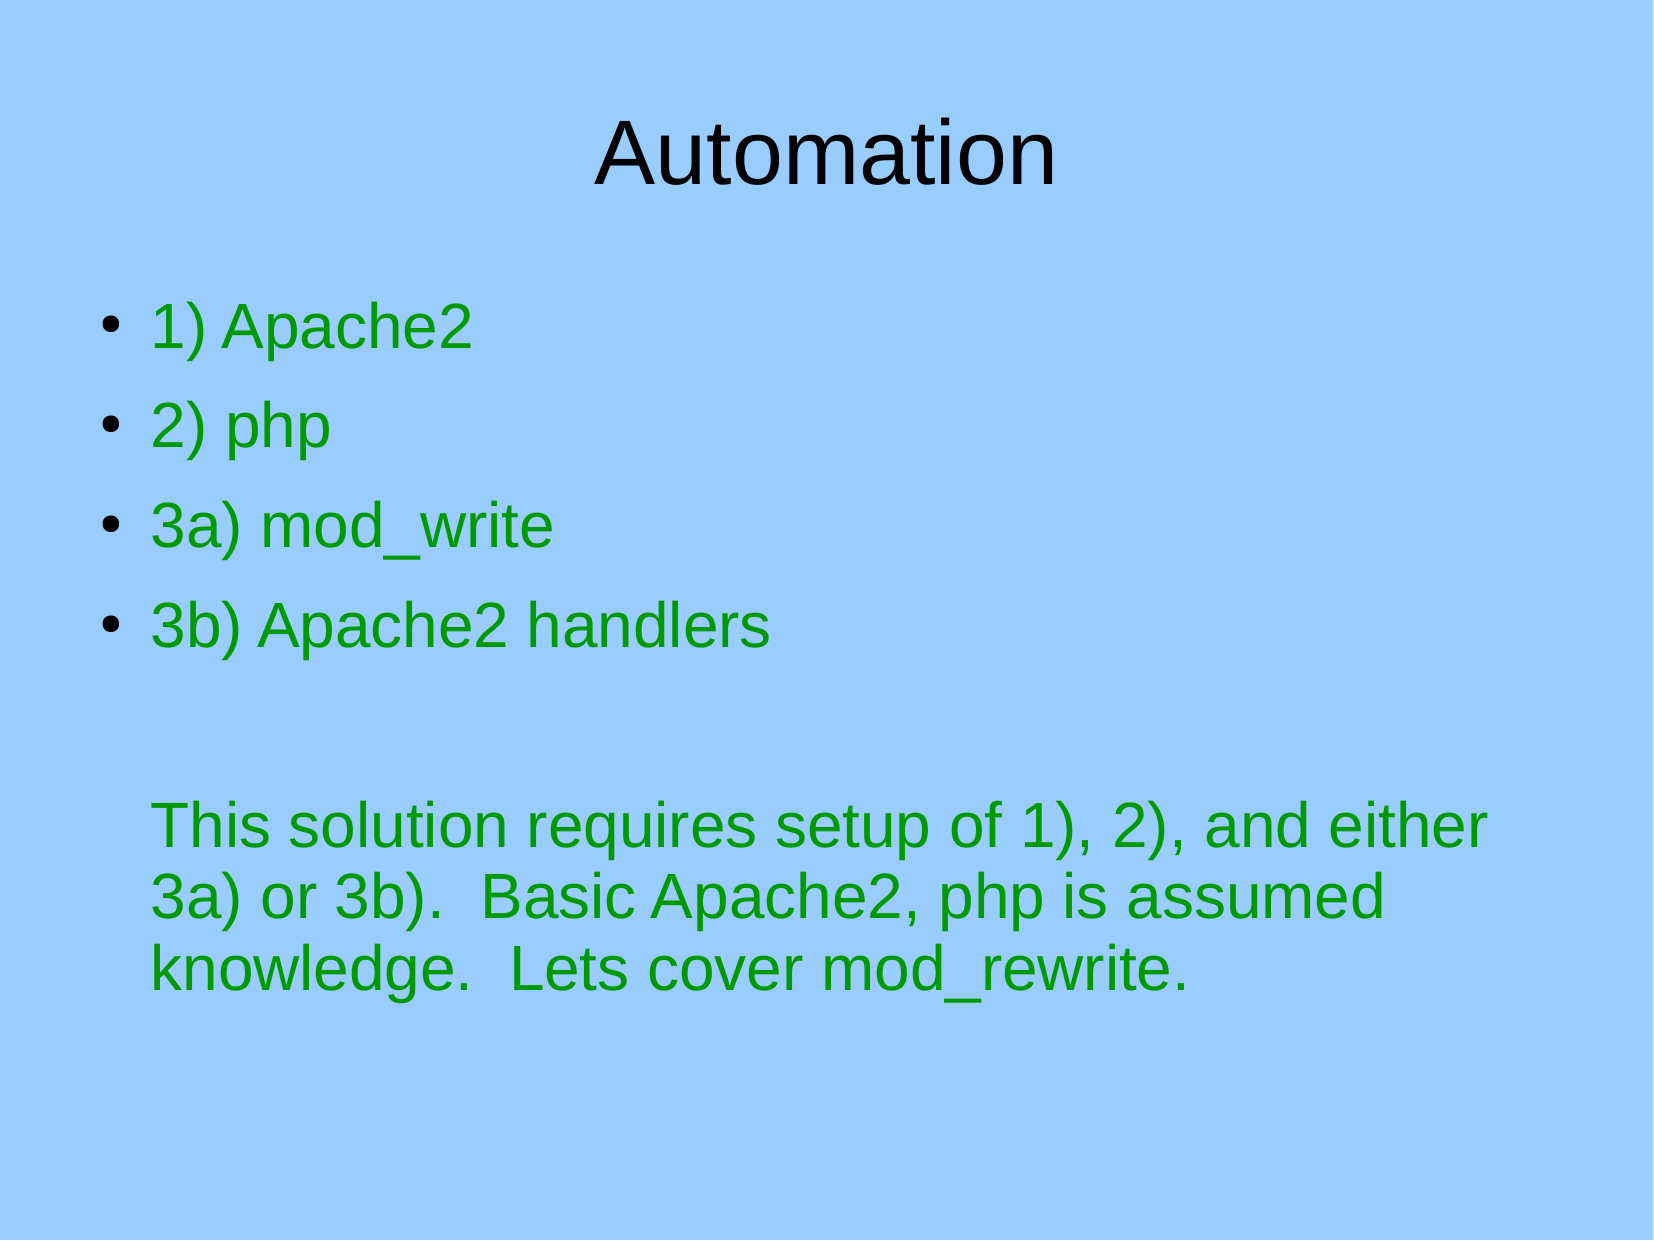

# Automation
1) Apache2
2) php
3a) mod_write
3b) Apache2 handlers
This solution requires setup of 1), 2), and either 3a) or 3b). Basic Apache2, php is assumed knowledge. Lets cover mod_rewrite.